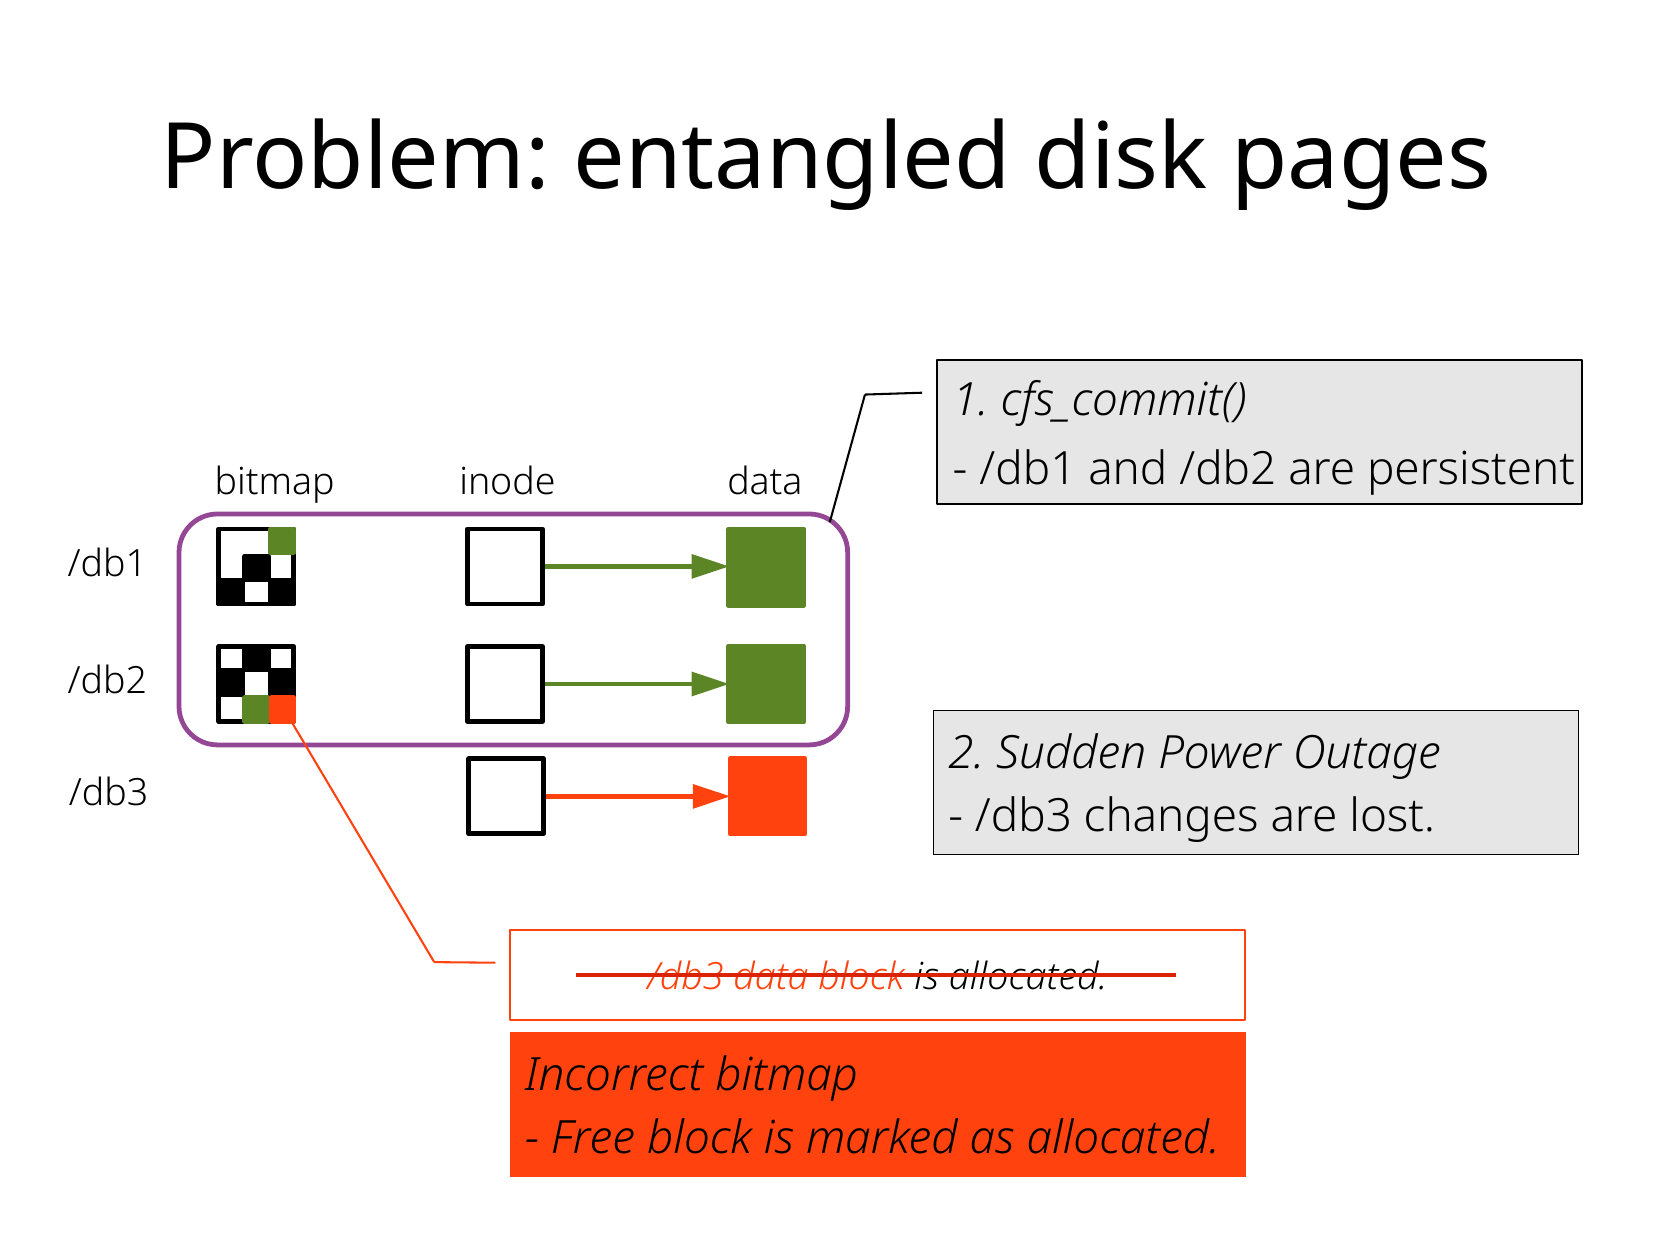

# Problem: entangled disk pages
1. cfs_commit()
- /db1 and /db2 are persistent
bitmap
inode
data
/db1
/db2
2. Sudden Power Outage
- /db3 changes are lost.
/db3
/db3 data block is allocated.
Incorrect bitmap
- Free block is marked as allocated.